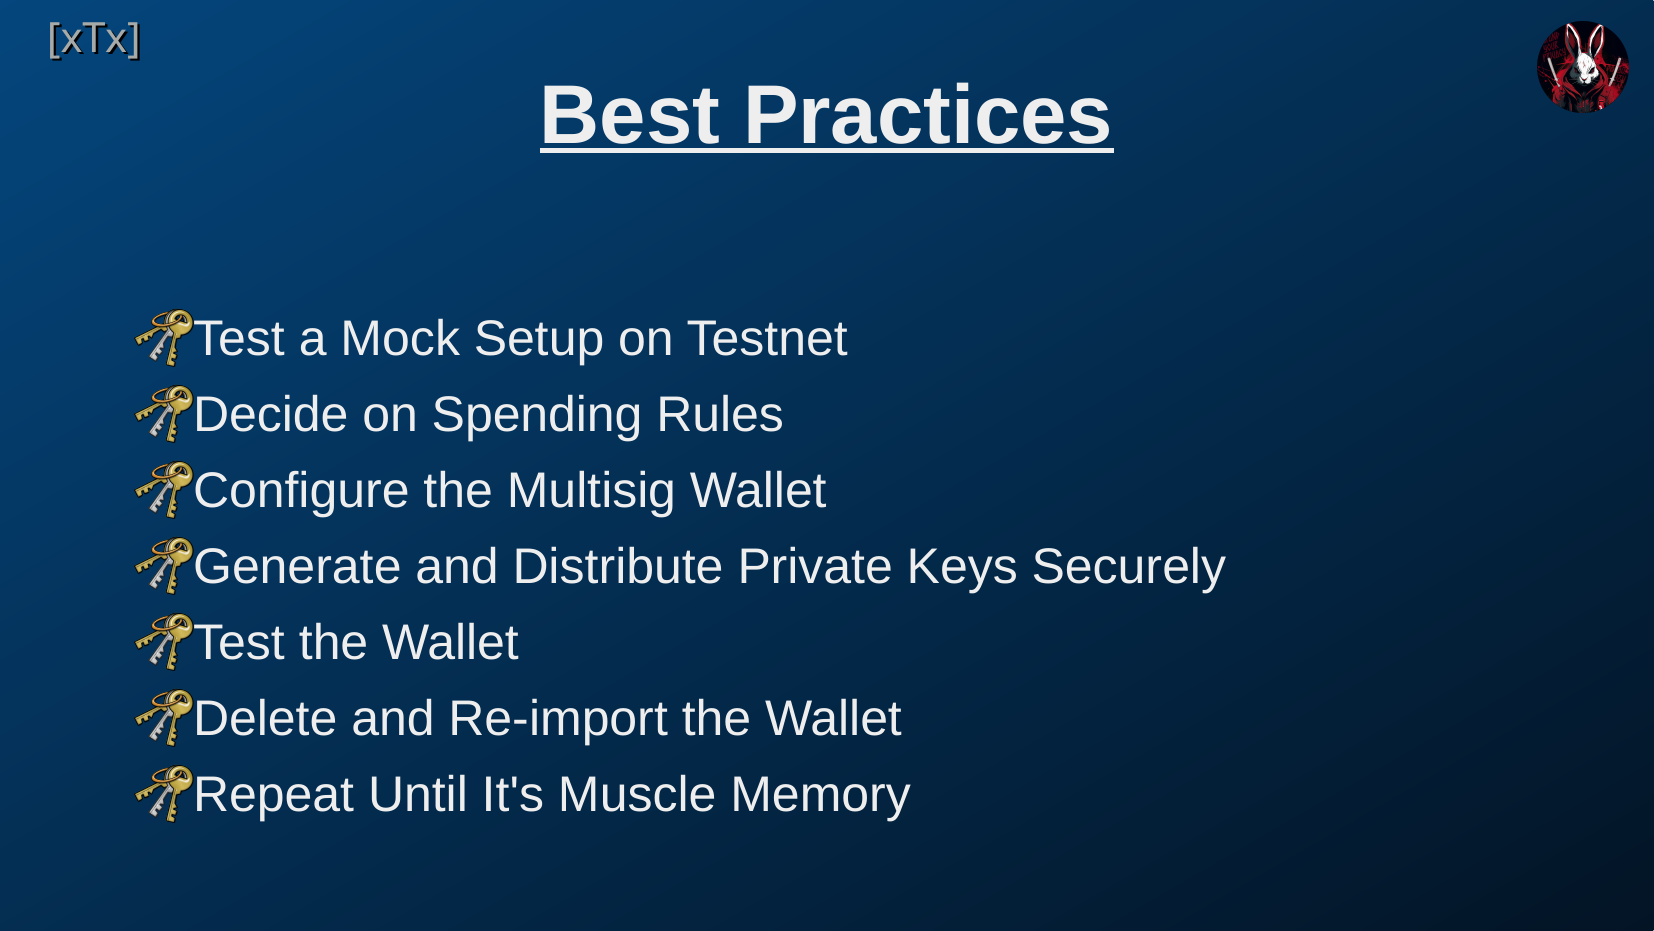

[xTx]
# Best Practices
Test a Mock Setup on Testnet
Decide on Spending Rules
Configure the Multisig Wallet
Generate and Distribute Private Keys Securely
Test the Wallet
Delete and Re-import the Wallet
Repeat Until It's Muscle Memory